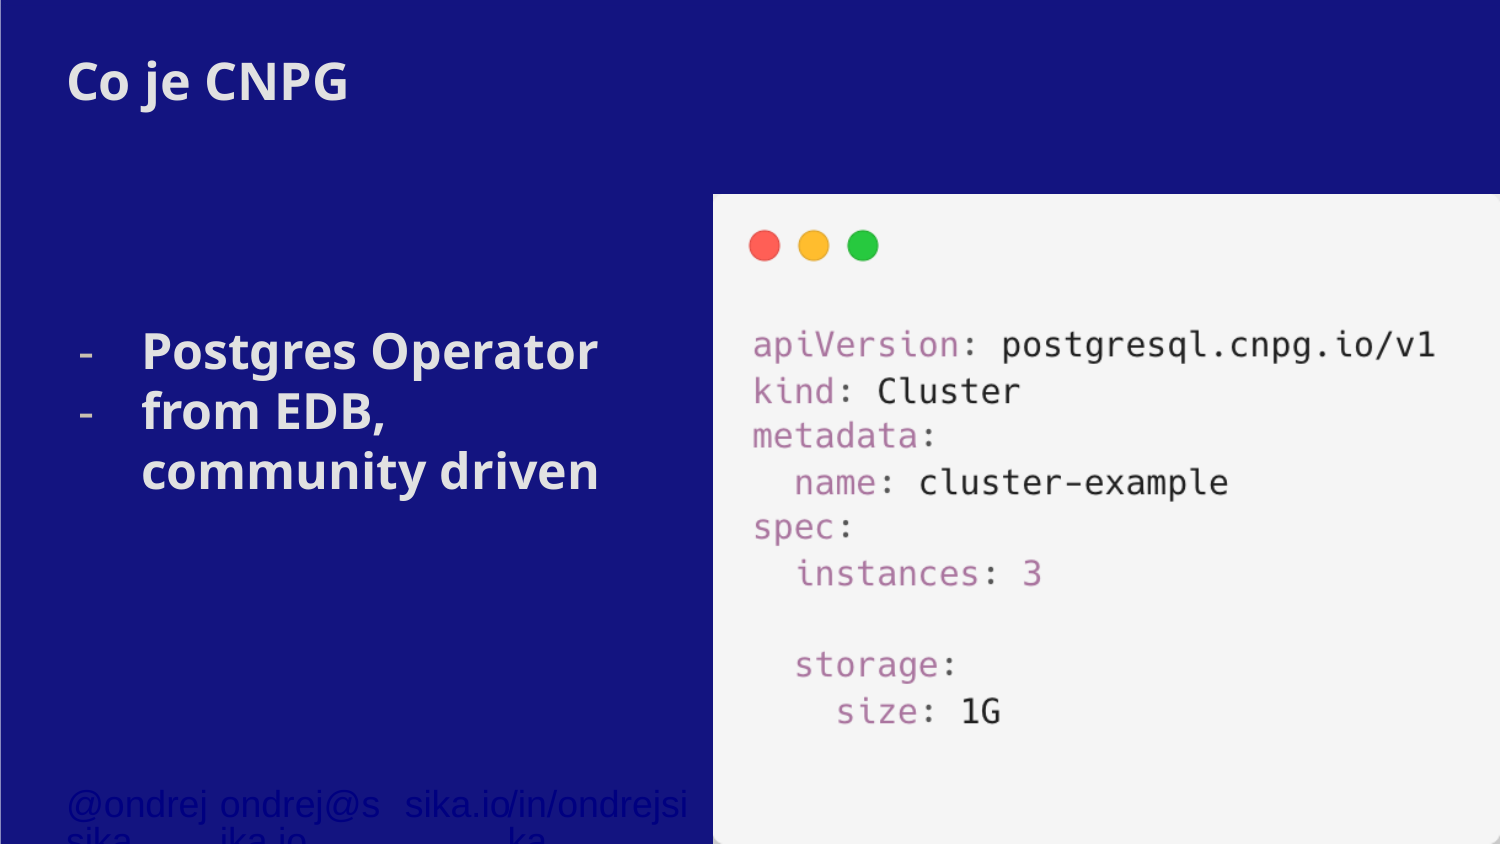

# Co je CNPG
Postgres Operator
from EDB,
community driven